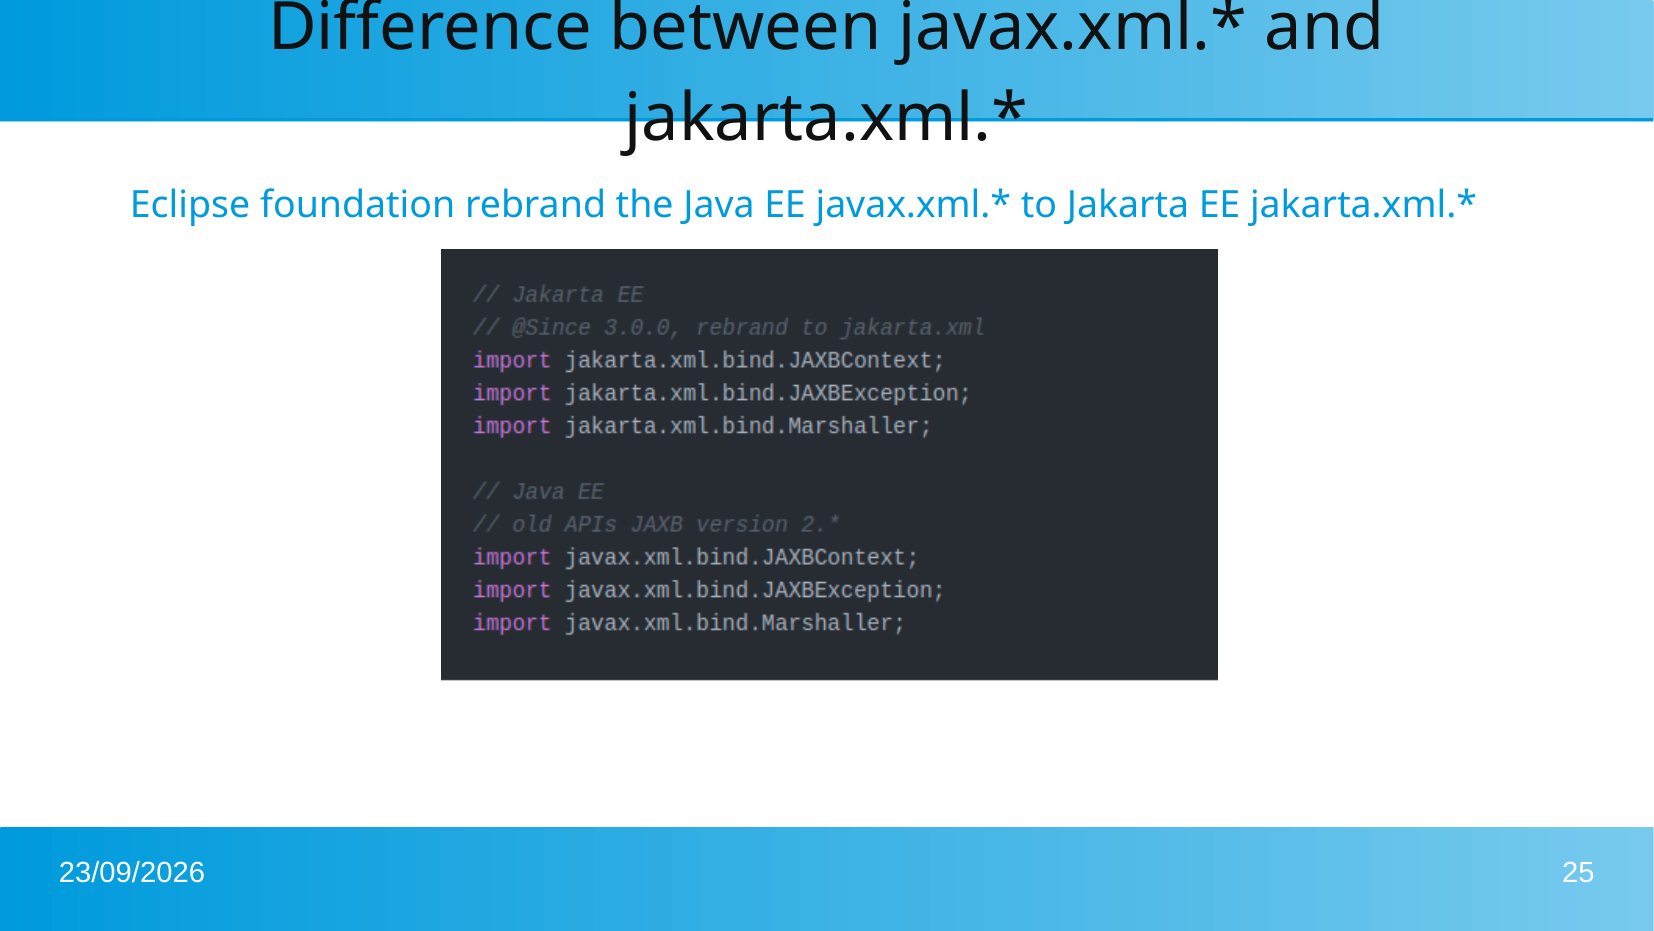

# Difference between javax.xml.* and jakarta.xml.*
Eclipse foundation rebrand the Java EE javax.xml.* to Jakarta EE jakarta.xml.*
25